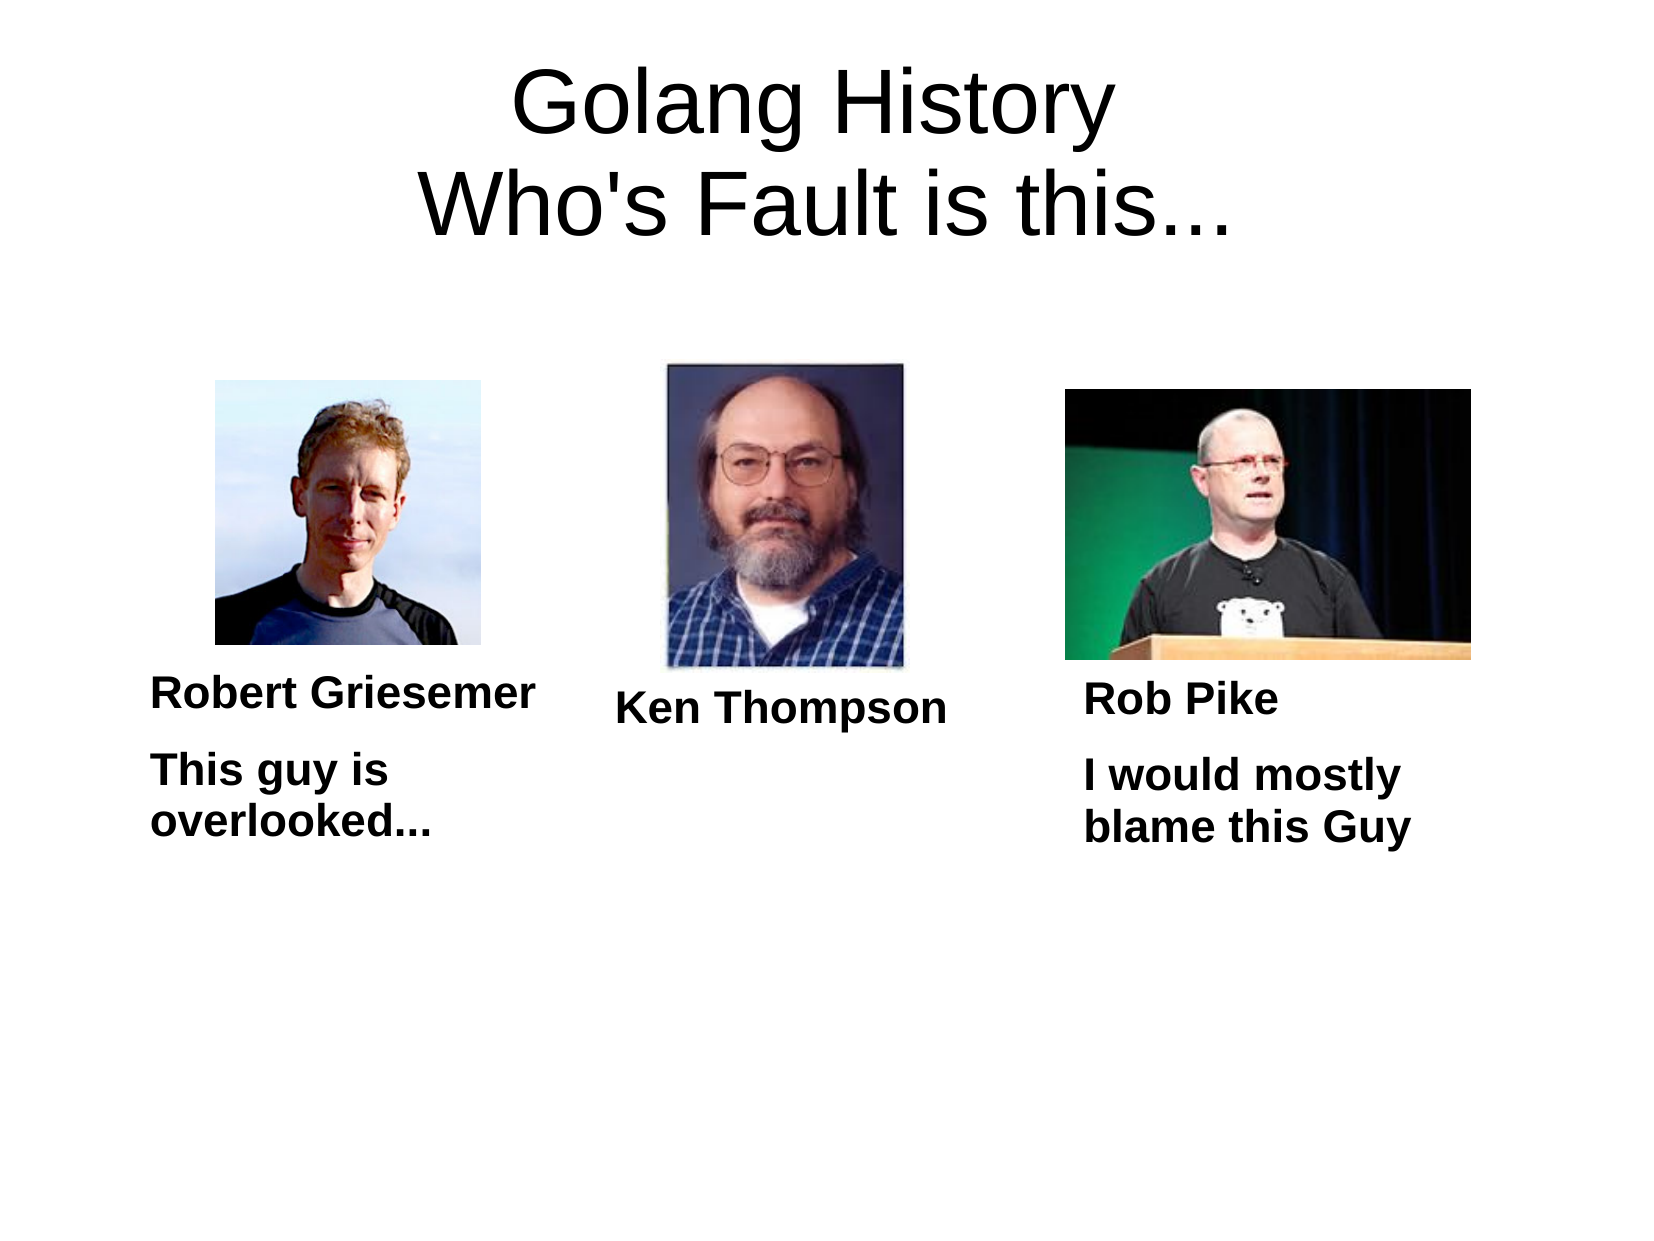

# Golang History Who's Fault is this...
Robert Griesemer
This guy is overlooked...
Rob Pike
I would mostly blame this Guy
Ken Thompson